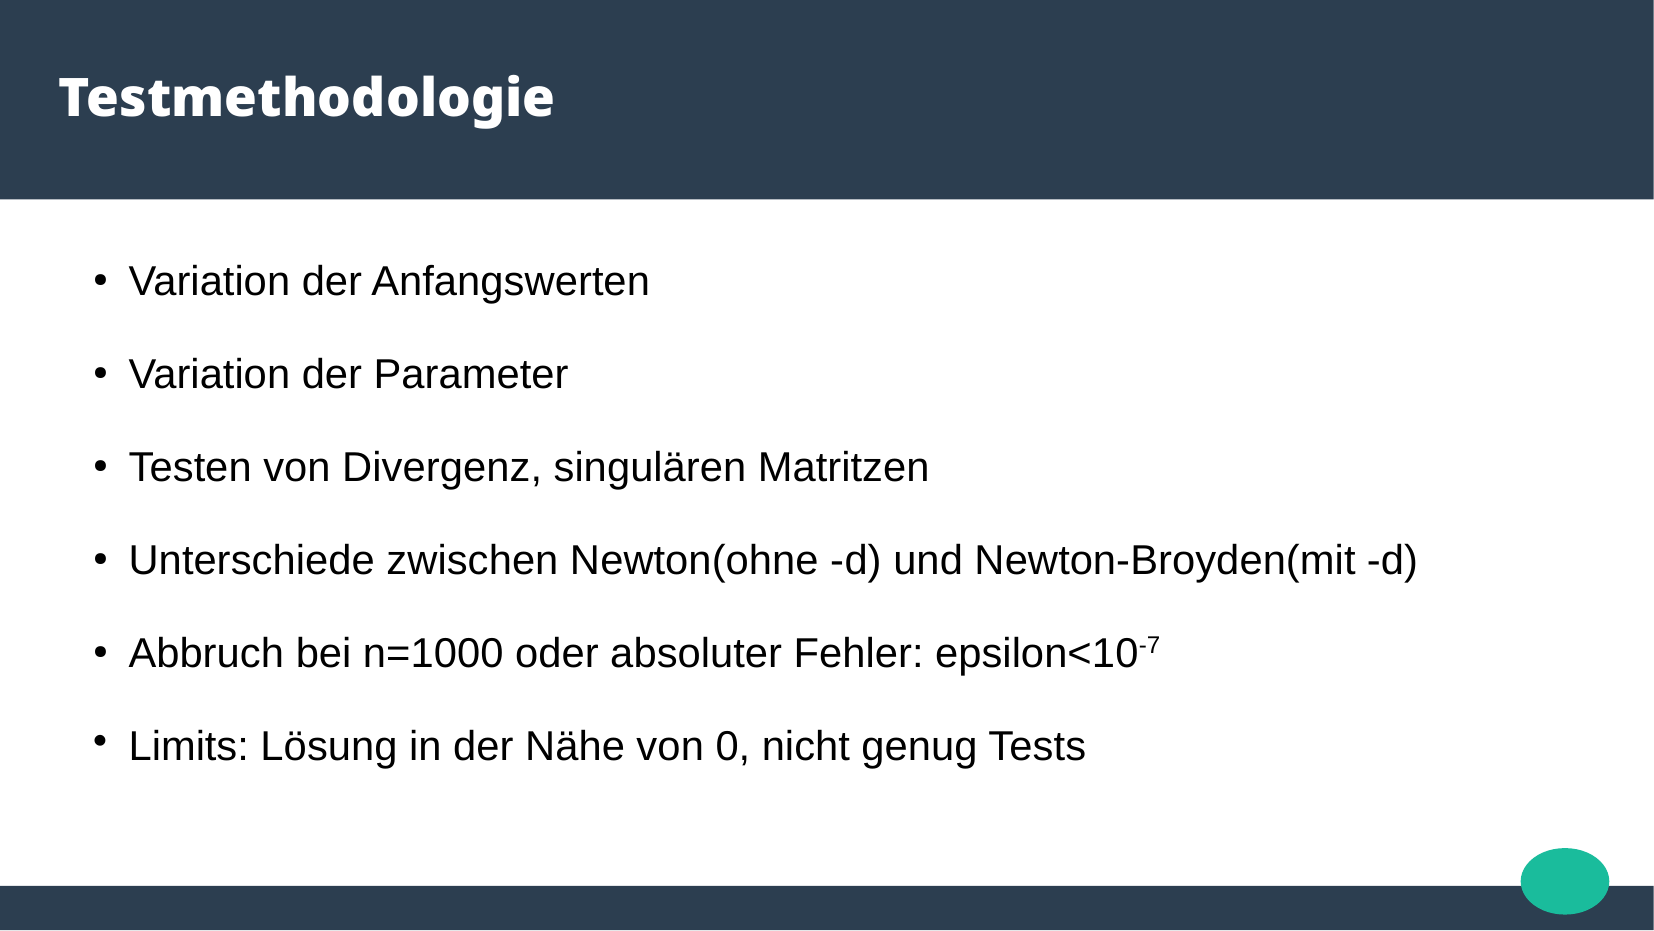

# Testmethodologie
Variation der Anfangswerten
Variation der Parameter
Testen von Divergenz, singulären Matritzen
Unterschiede zwischen Newton(ohne -d) und Newton-Broyden(mit -d)
Abbruch bei n=1000 oder absoluter Fehler: epsilon<10-7
Limits: Lösung in der Nähe von 0, nicht genug Tests